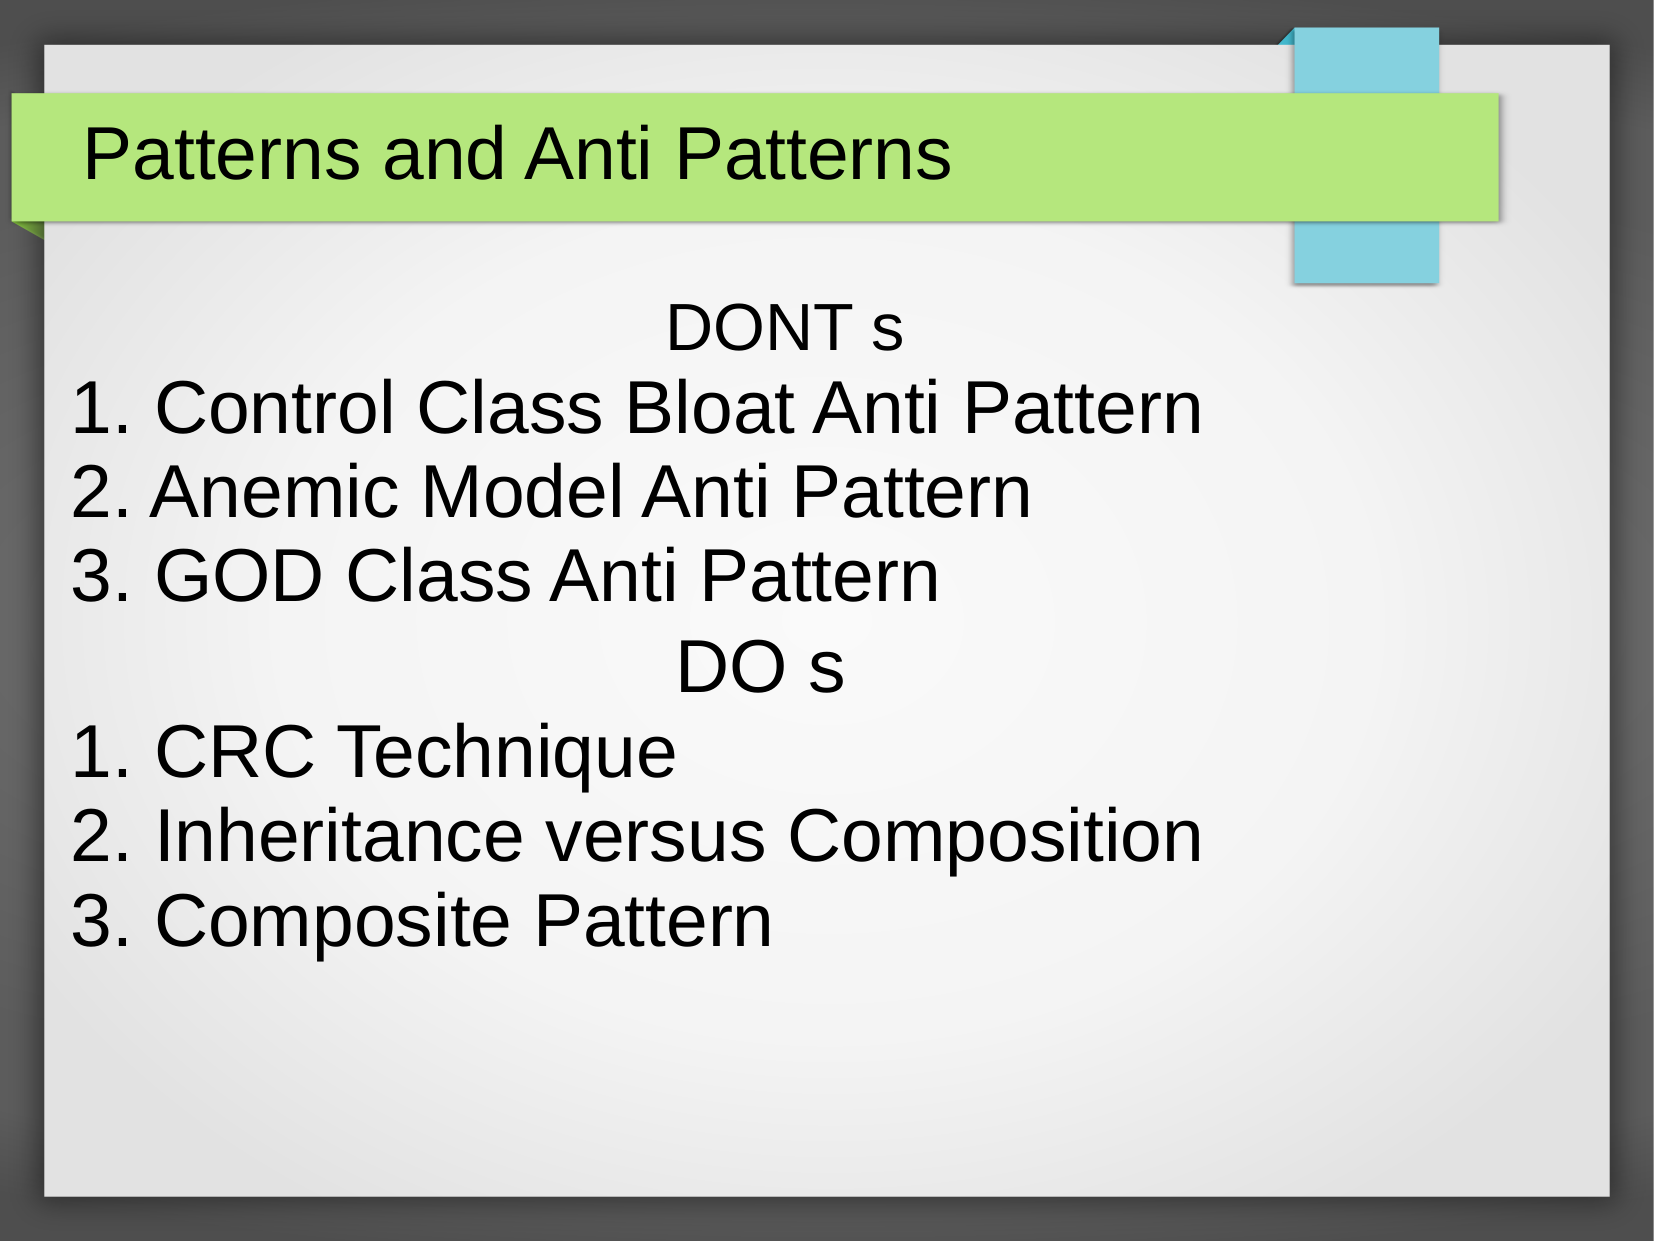

# Patterns and Anti Patterns
DONT s
1. Control Class Bloat Anti Pattern
2. Anemic Model Anti Pattern
3. GOD Class Anti Pattern
 DO s
1. CRC Technique
2. Inheritance versus Composition
3. Composite Pattern